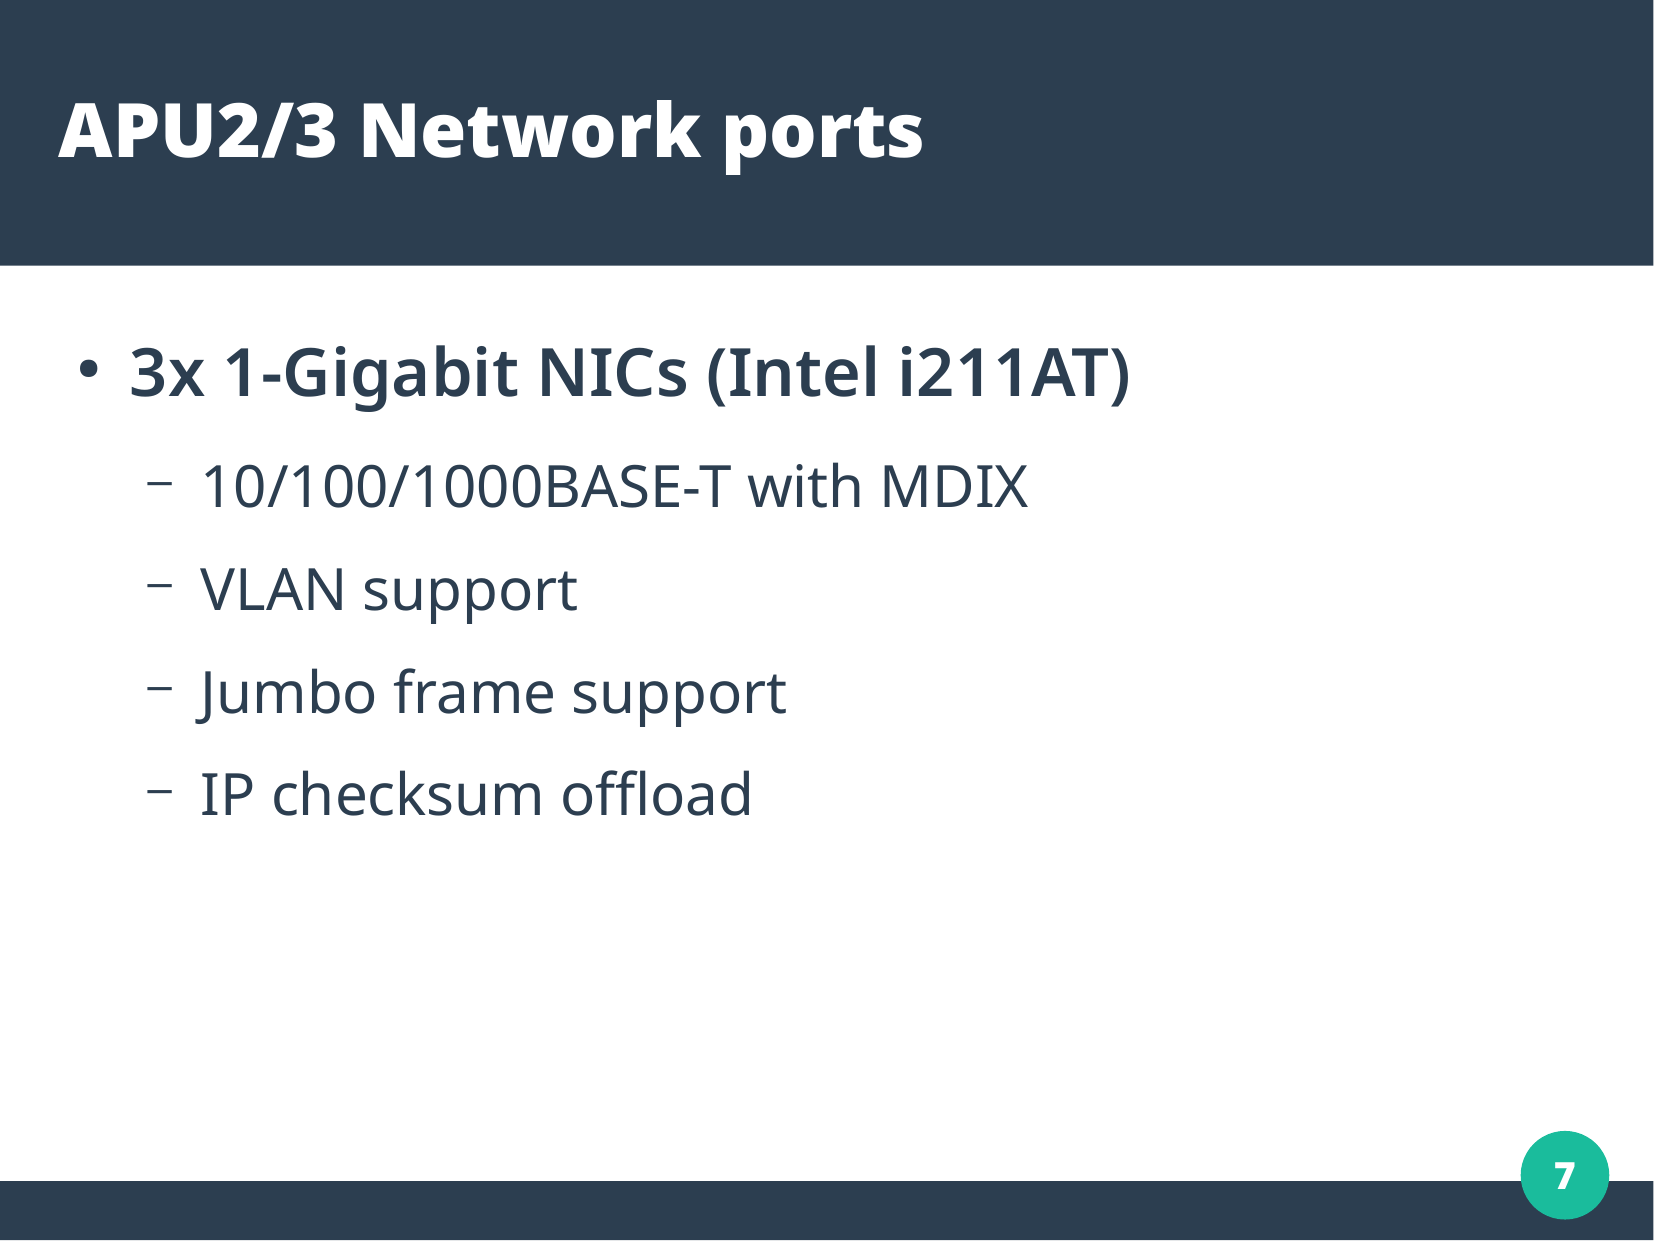

# APU2/3 Network ports
3x 1-Gigabit NICs (Intel i211AT)
10/100/1000BASE-T with MDIX
VLAN support
Jumbo frame support
IP checksum offload
7